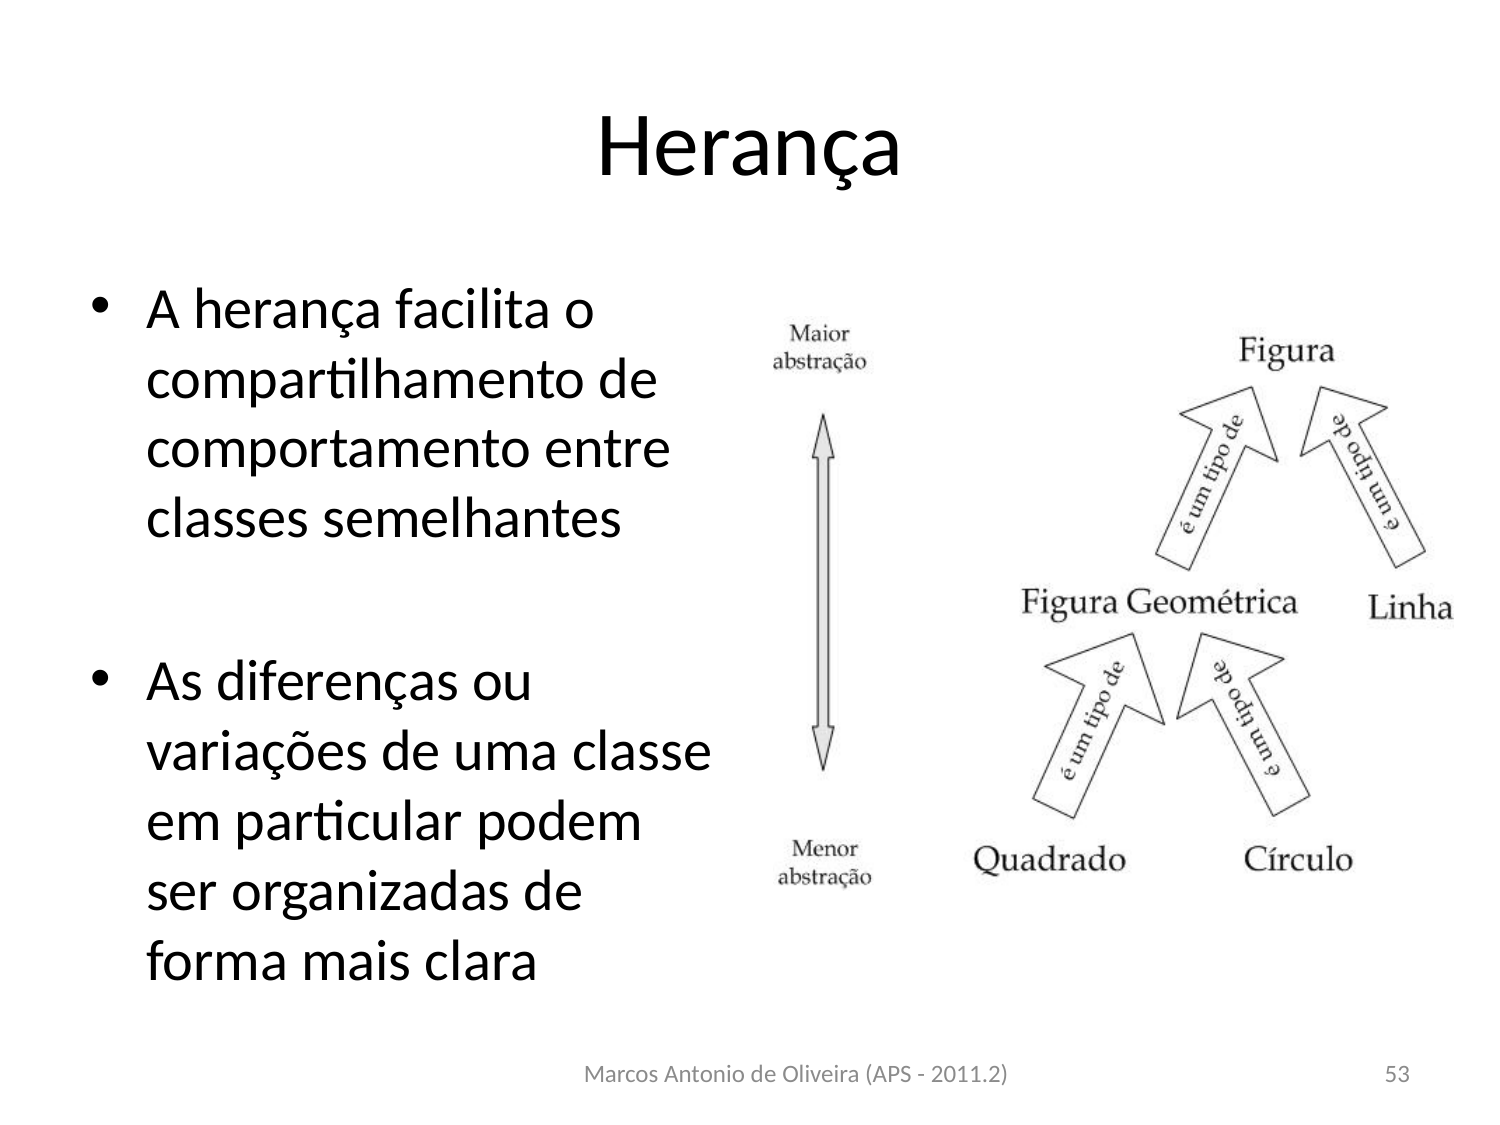

# Herança
A herança facilita o compartilhamento de comportamento entre classes semelhantes
As diferenças ou variações de uma classe em particular podem ser organizadas de forma mais clara
Marcos Antonio de Oliveira (APS - 2011.2)